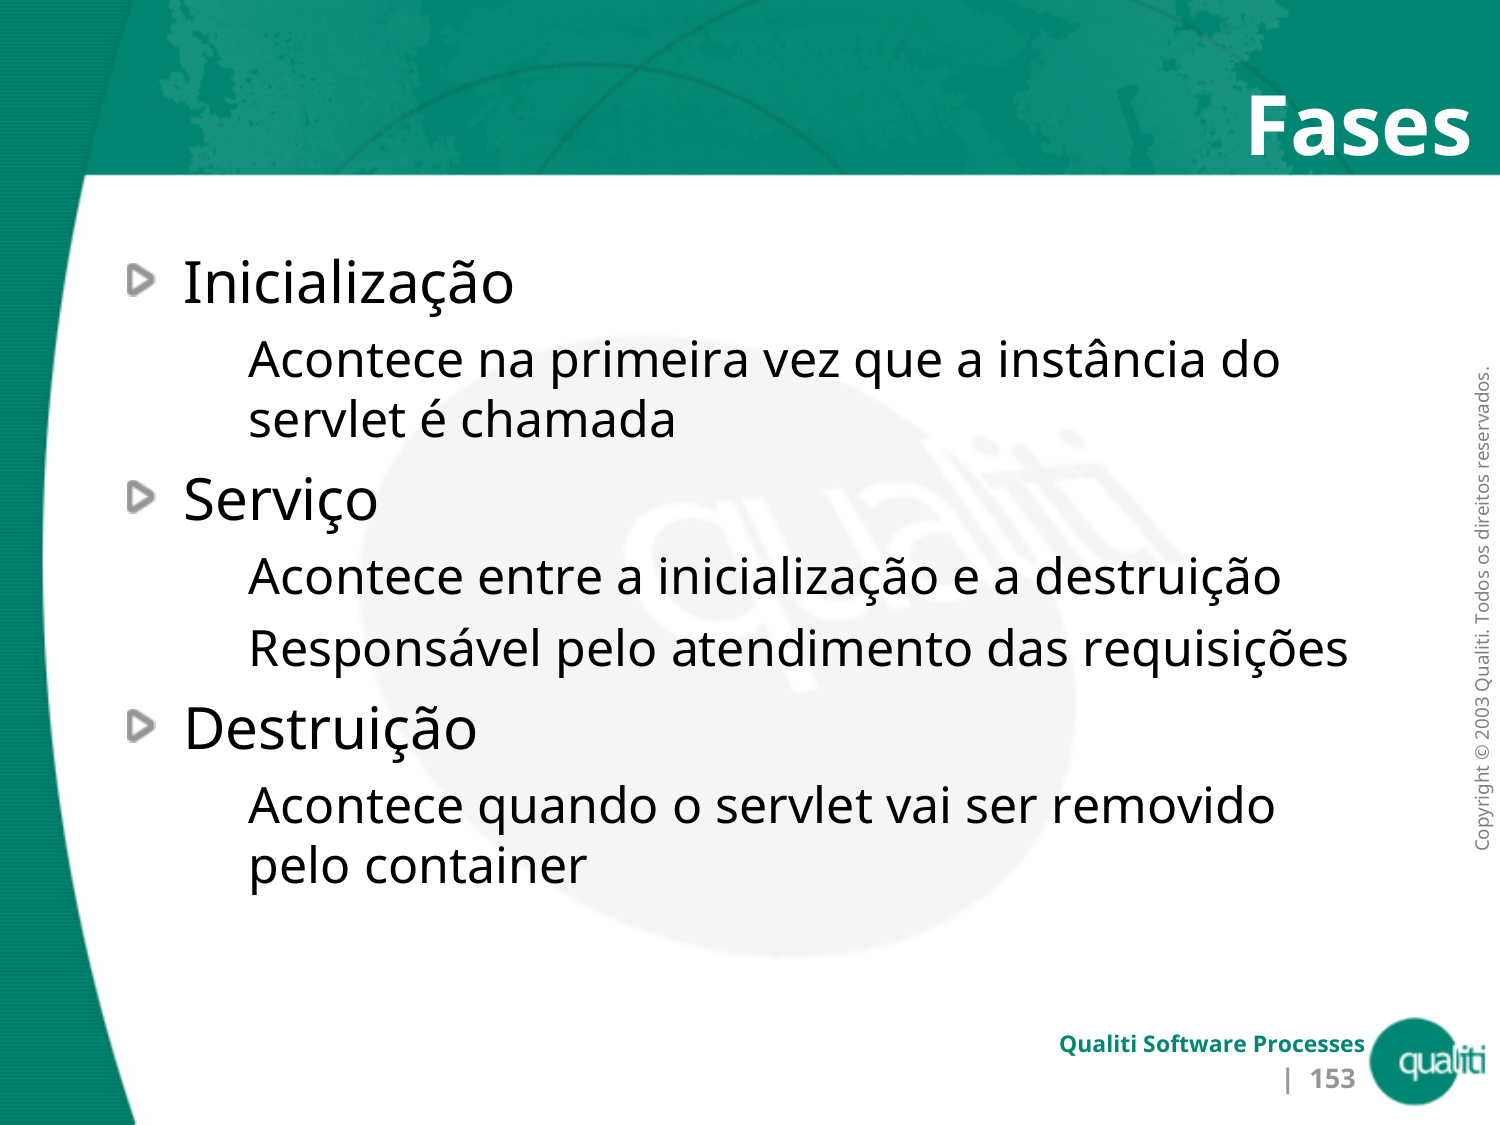

# Fases
Inicialização
Acontece na primeira vez que a instância do servlet é chamada
Serviço
Acontece entre a inicialização e a destruição
Responsável pelo atendimento das requisições
Destruição
Acontece quando o servlet vai ser removido pelo container